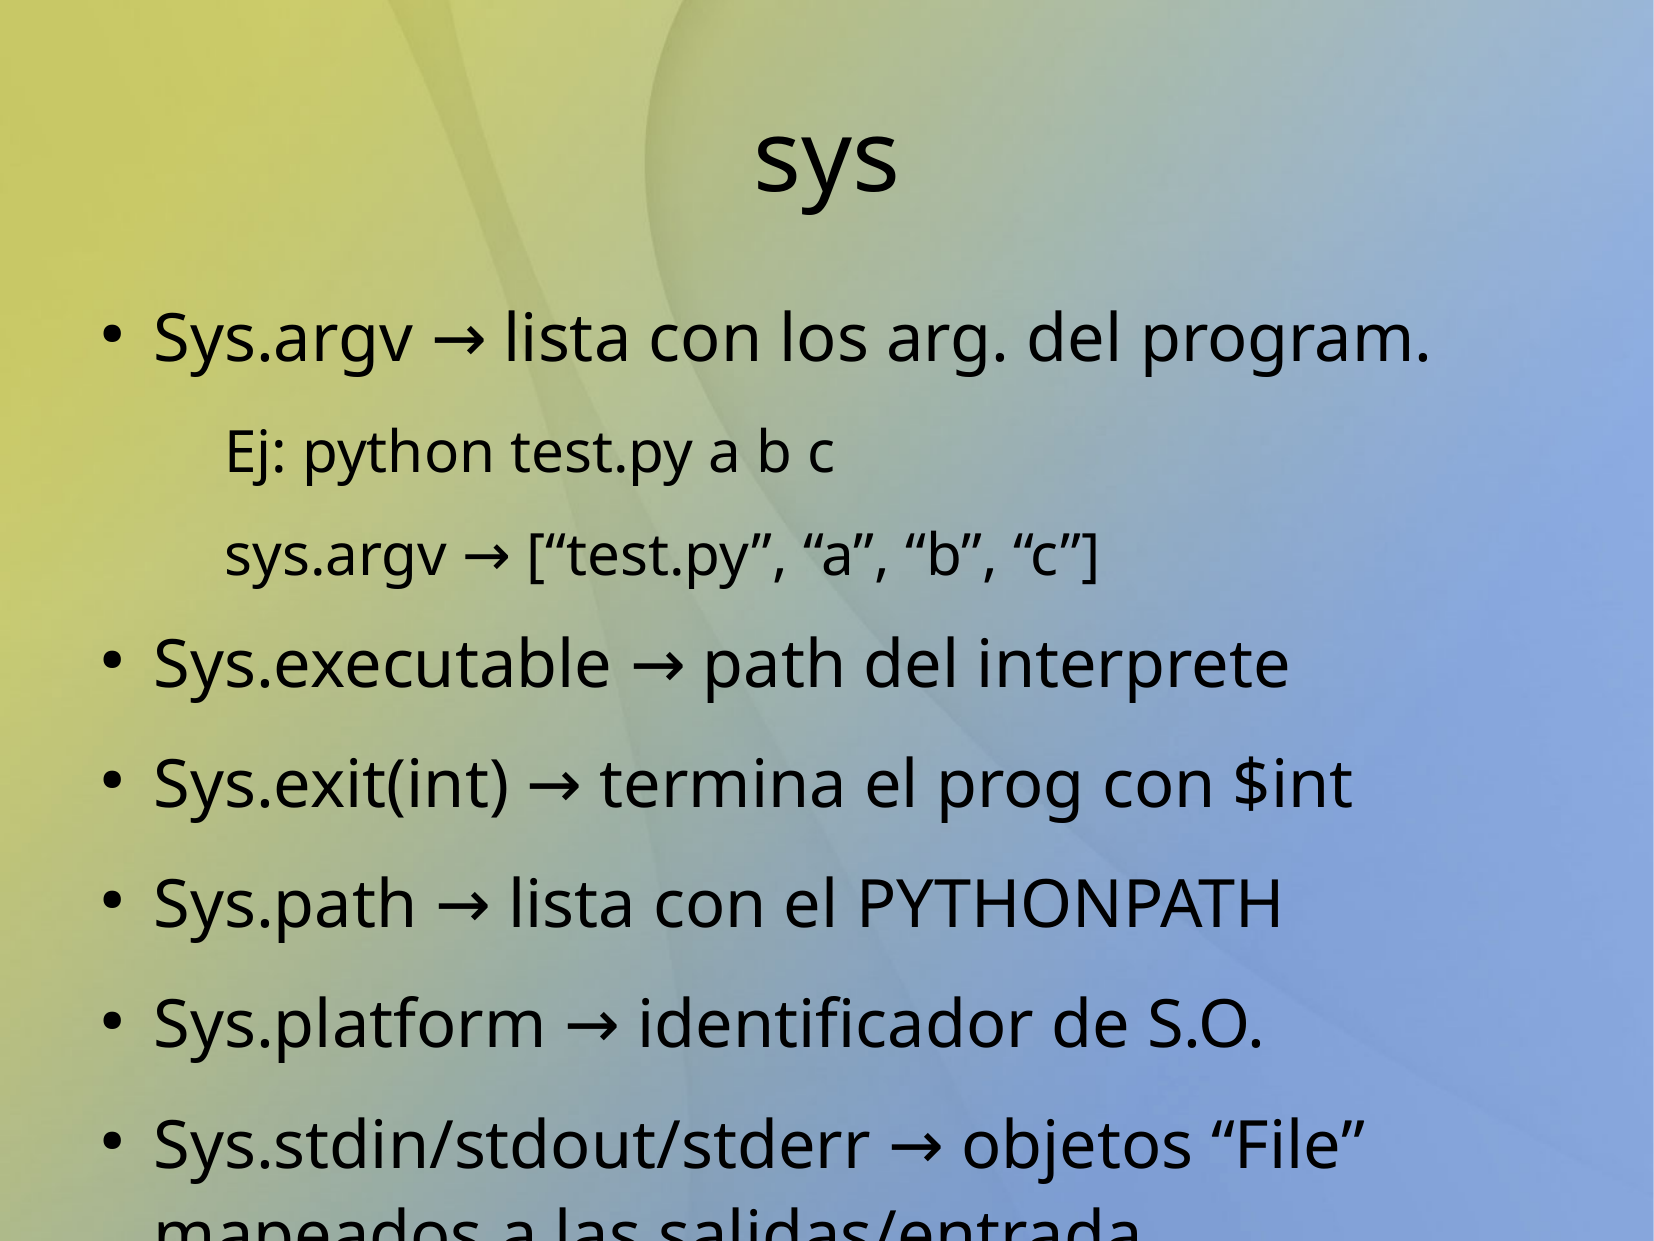

# sys
Sys.argv → lista con los arg. del program.
Ej: python test.py a b c
sys.argv → [“test.py”, “a”, “b”, “c”]
Sys.executable → path del interprete
Sys.exit(int) → termina el prog con $int
Sys.path → lista con el PYTHONPATH
Sys.platform → identificador de S.O.
Sys.stdin/stdout/stderr → objetos “File” mapeados a las salidas/entrada